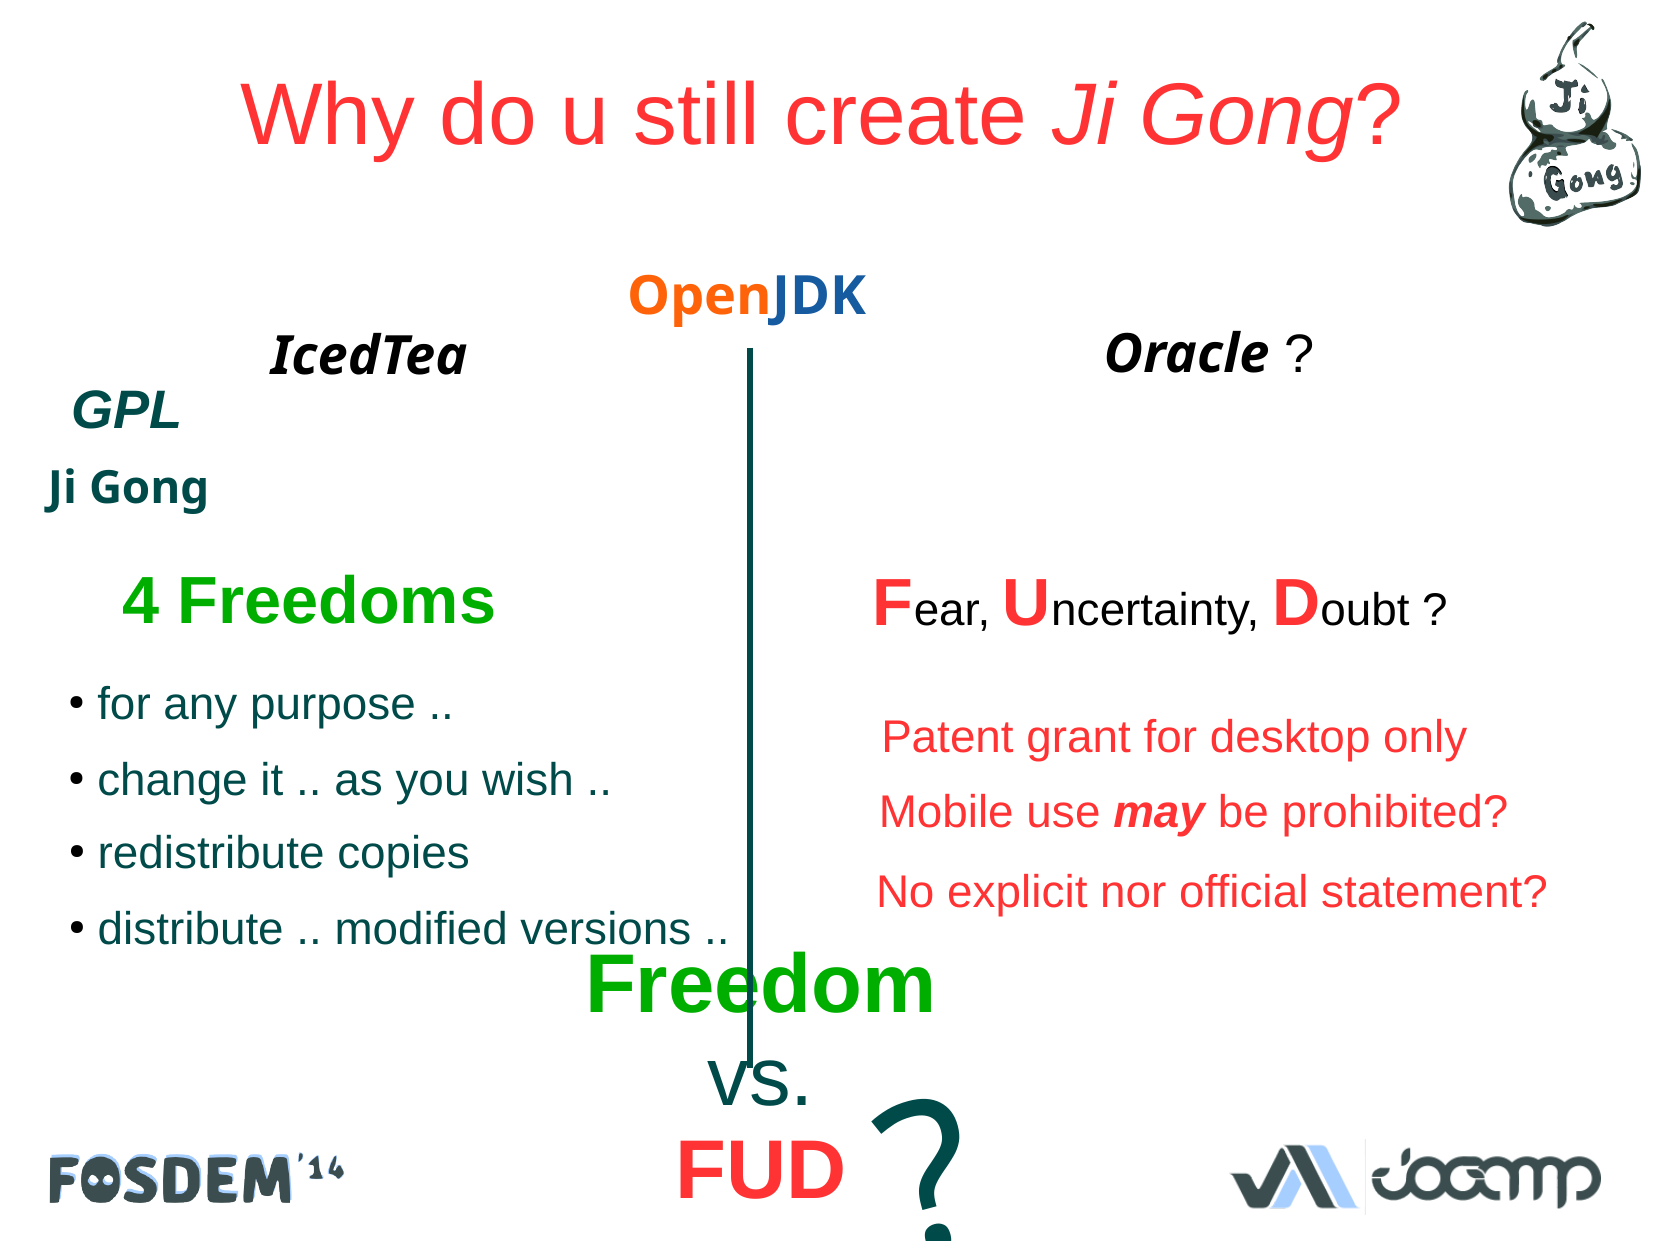

# Why do u still create Ji Gong?
OpenJDK
Oracle ?
IcedTea
GPL
Ji Gong
4 Freedoms
Fear, Uncertainty, Doubt ?
 for any purpose ..
 change it .. as you wish ..
 redistribute copies
 distribute .. modified versions ..
Patent grant for desktop only
Mobile use may be prohibited?
No explicit nor official statement?
Freedom
vs.
FUD
?